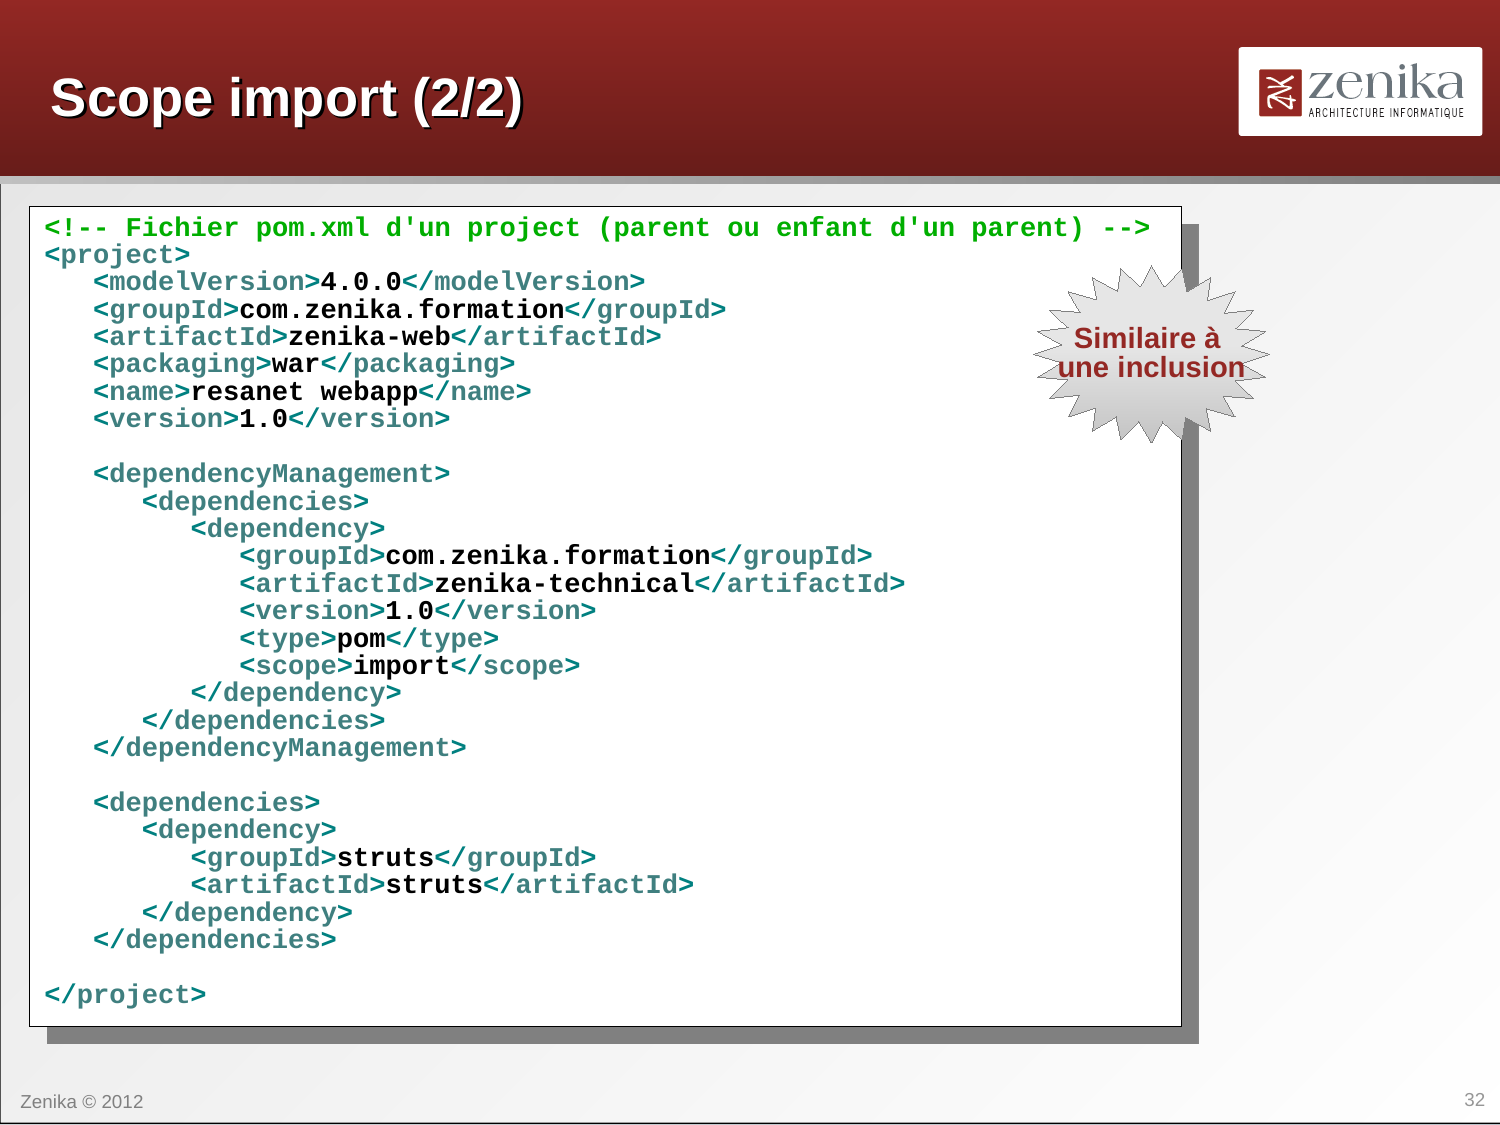

# Scope import (2/2)
<!-- Fichier pom.xml d'un project (parent ou enfant d'un parent) -->
<project>
 <modelVersion>4.0.0</modelVersion>
 <groupId>com.zenika.formation</groupId>
 <artifactId>zenika-web</artifactId>
 <packaging>war</packaging>
 <name>resanet webapp</name>
 <version>1.0</version>
 <dependencyManagement>
 <dependencies>
 <dependency>
 <groupId>com.zenika.formation</groupId>
 <artifactId>zenika-technical</artifactId>
 <version>1.0</version>
 <type>pom</type>
 <scope>import</scope>
 </dependency>
 </dependencies>
 </dependencyManagement>
 <dependencies>
 <dependency>
 <groupId>struts</groupId>
 <artifactId>struts</artifactId>
 </dependency>
 </dependencies>
</project>
Similaire à
une inclusion